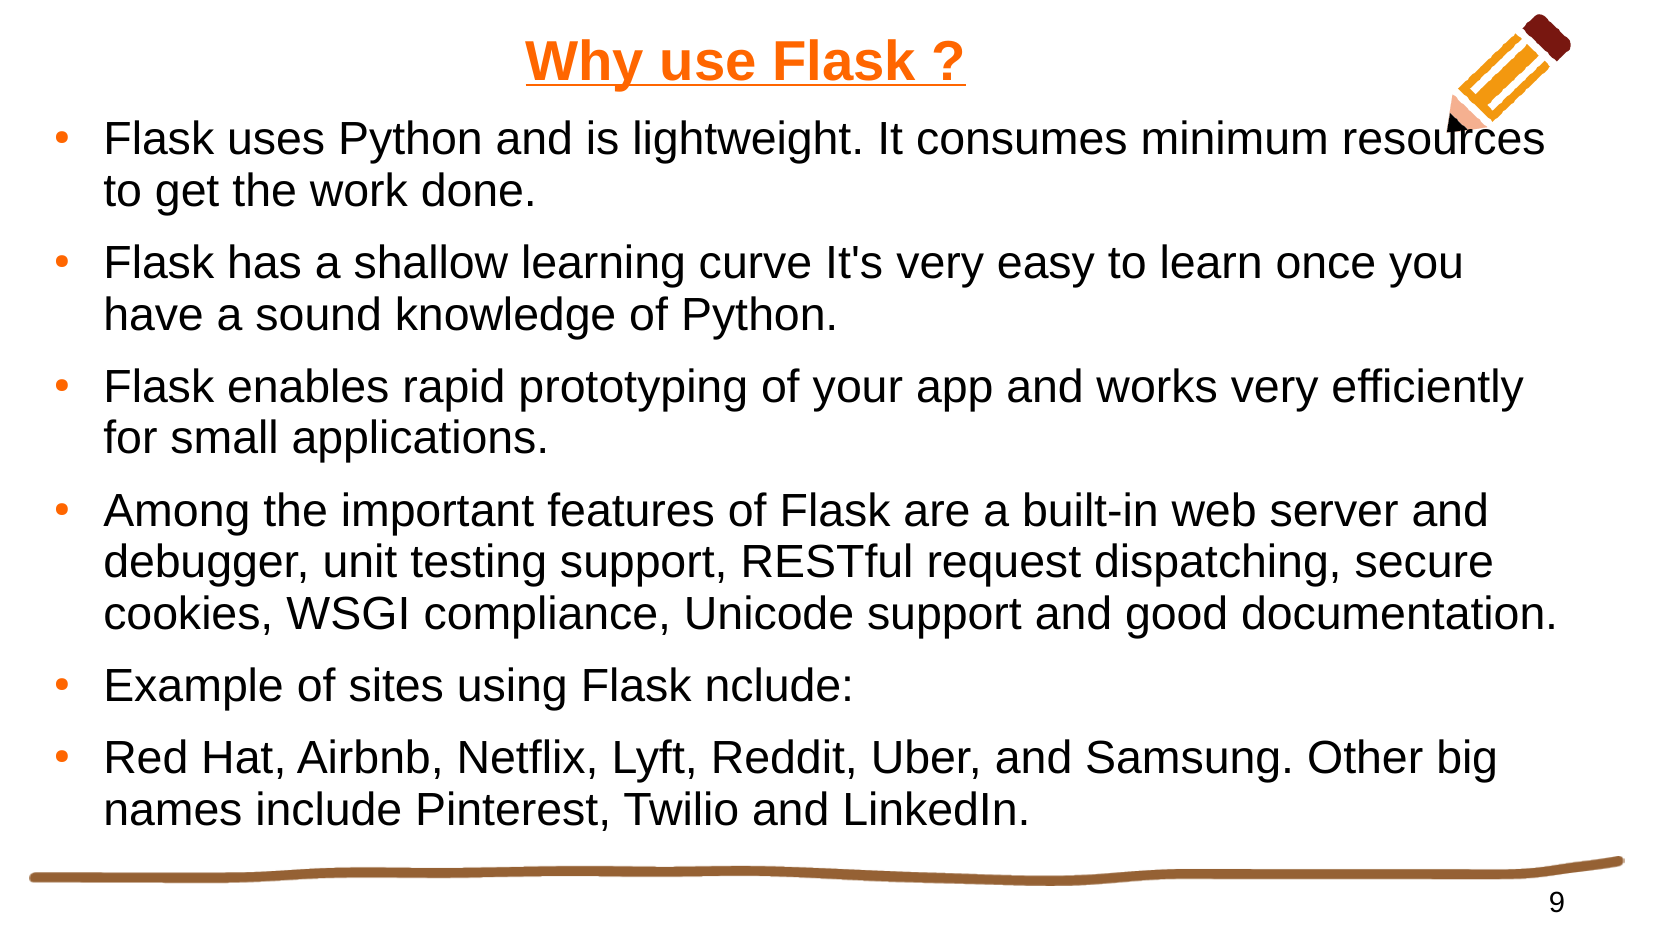

# Why use Flask ?
Flask uses Python and is lightweight. It consumes minimum resources to get the work done.
Flask has a shallow learning curve It's very easy to learn once you have a sound knowledge of Python.
Flask enables rapid prototyping of your app and works very efficiently for small applications.
Among the important features of Flask are a built-in web server and debugger, unit testing support, RESTful request dispatching, secure cookies, WSGI compliance, Unicode support and good documentation.
Example of sites using Flask nclude:
Red Hat, Airbnb, Netflix, Lyft, Reddit, Uber, and Samsung. Other big names include Pinterest, Twilio and LinkedIn.
9